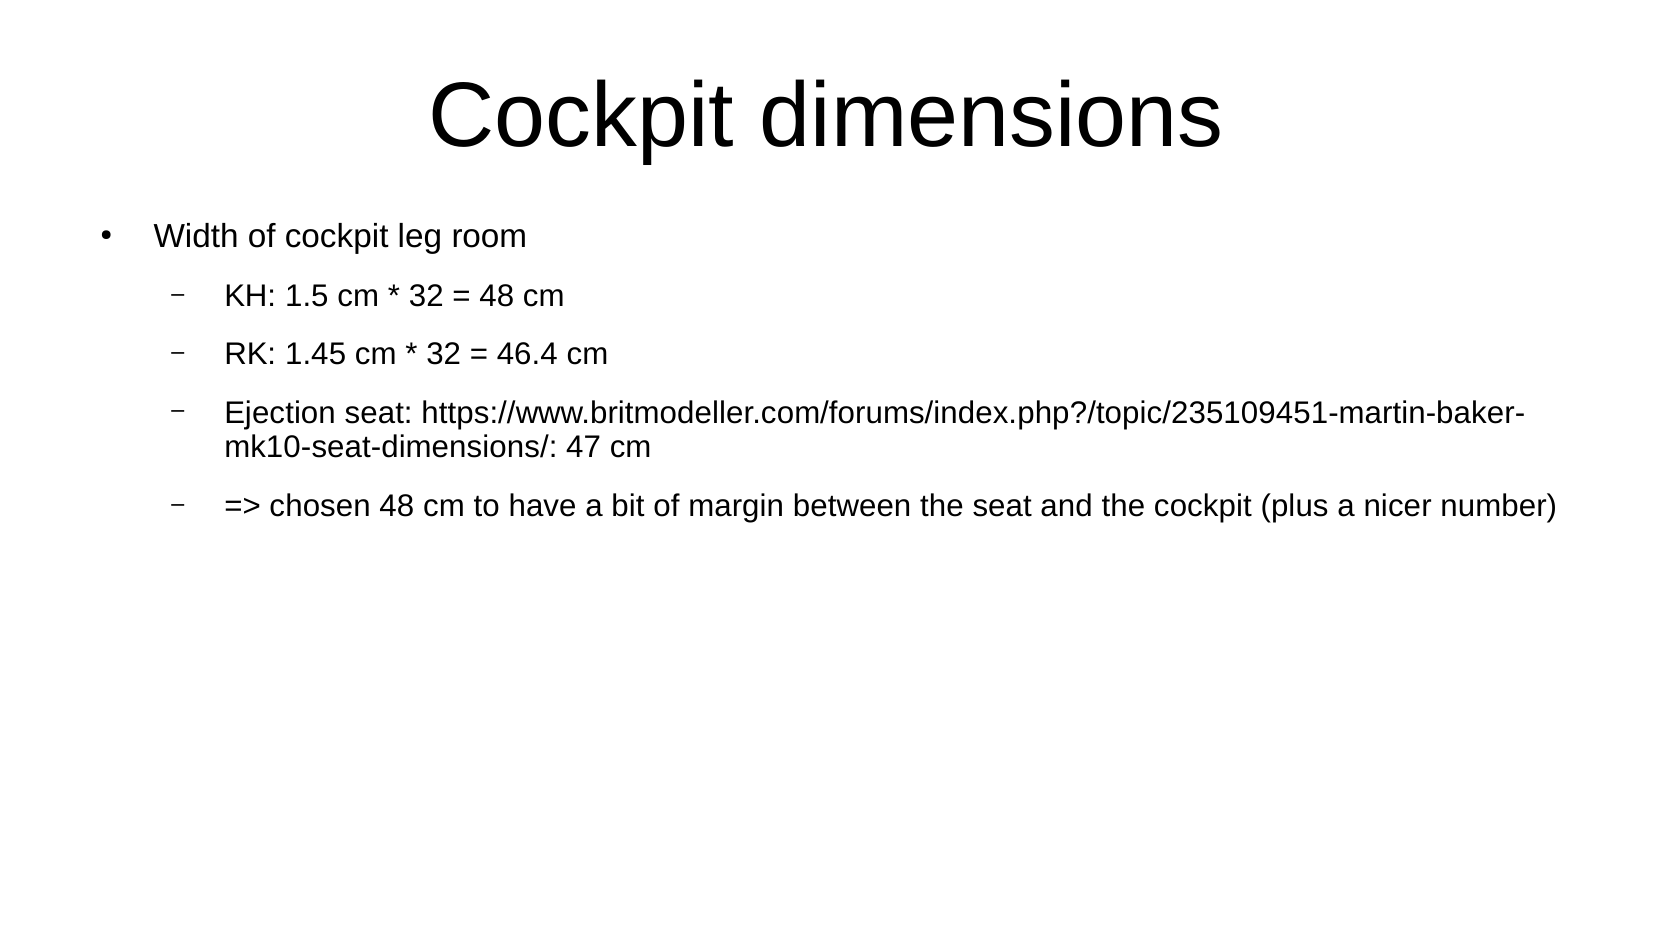

# Cockpit dimensions
Width of cockpit leg room
KH: 1.5 cm * 32 = 48 cm
RK: 1.45 cm * 32 = 46.4 cm
Ejection seat: https://www.britmodeller.com/forums/index.php?/topic/235109451-martin-baker-mk10-seat-dimensions/: 47 cm
=> chosen 48 cm to have a bit of margin between the seat and the cockpit (plus a nicer number)